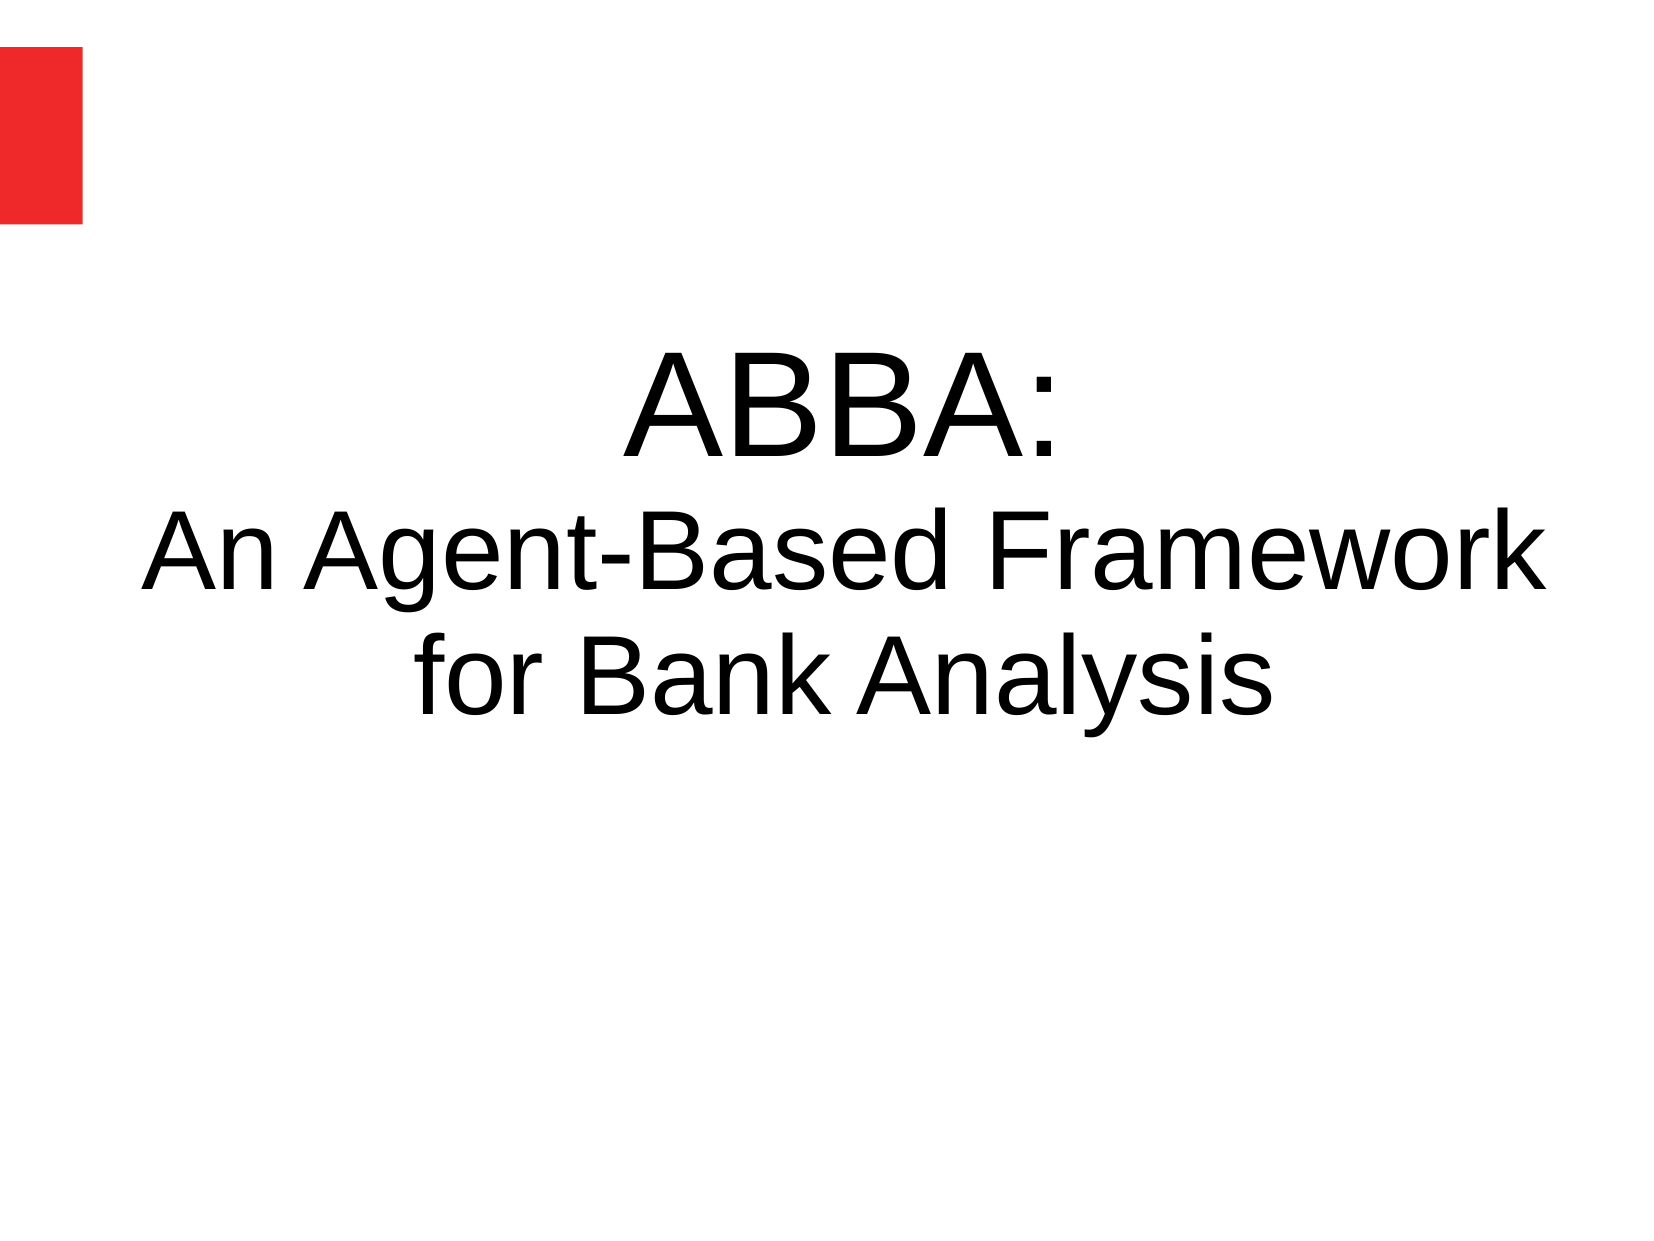

# ABBA:
An Agent-Based Framework for Bank Analysis